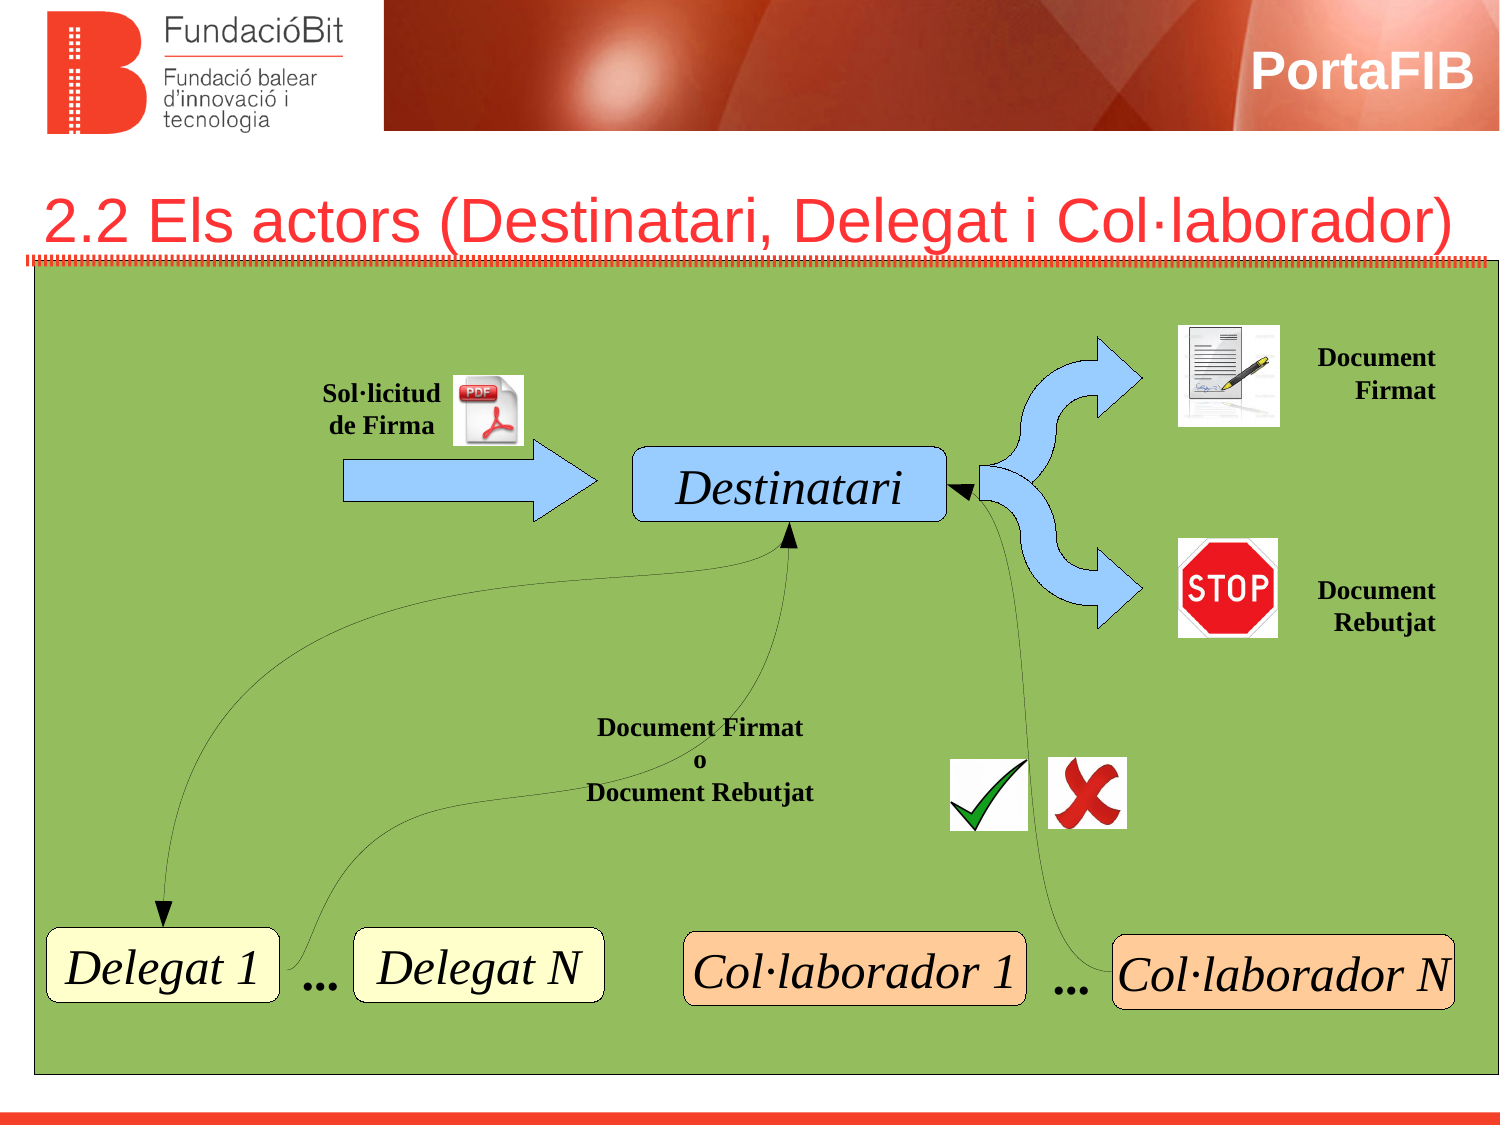

# PortaFIB
2.2 Els actors (Destinatari, Delegat i Col·laborador)
Document
Firmat
Sol·licitud
 de Firma
Destinatari
Document
Rebutjat
Document Firmat
o
Document Rebutjat
Delegat 1
Delegat N
Col·laborador 1
...
Col·laborador N
...